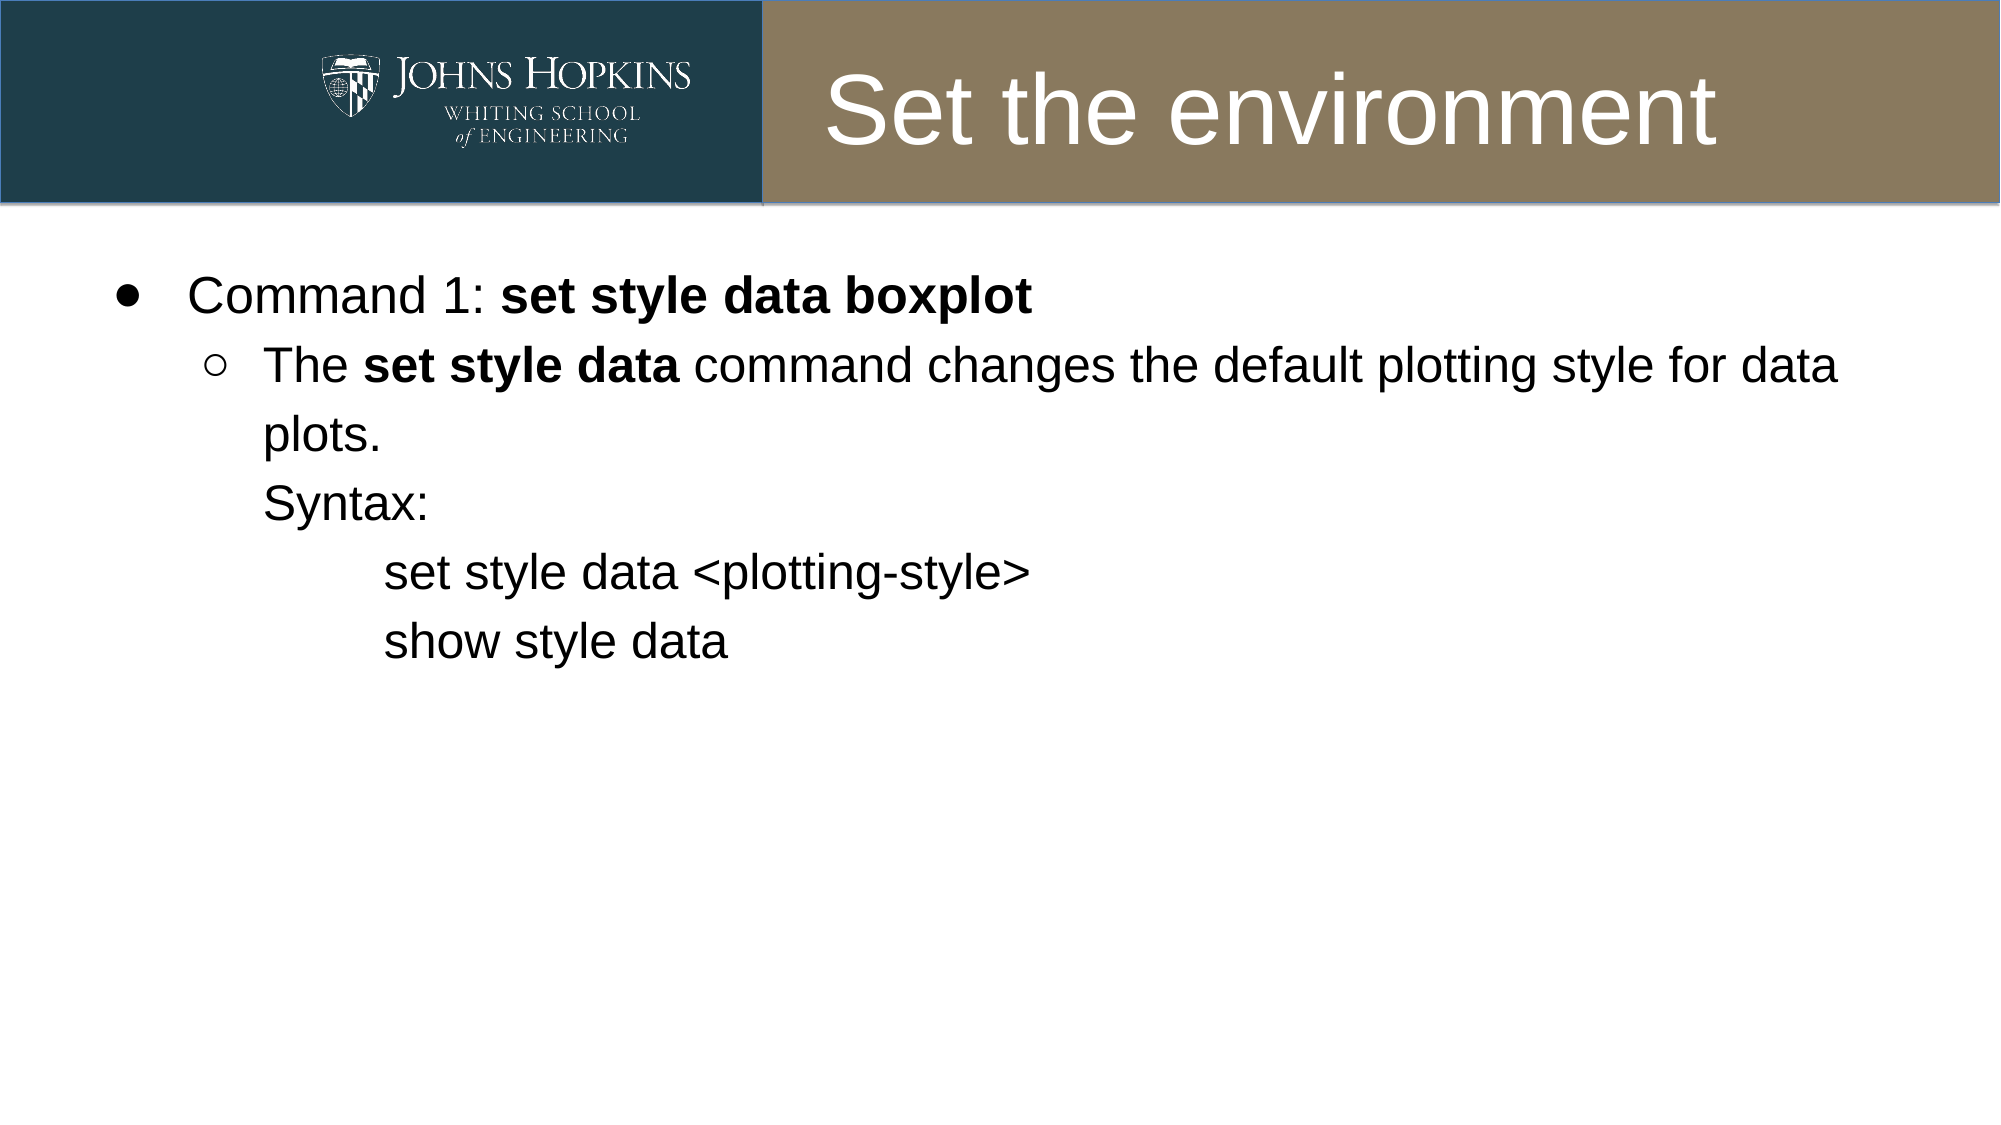

Set the environment
Command 1: set style data boxplot
The set style data command changes the default plotting style for data plots.
Syntax:
 set style data <plotting-style>
 show style data